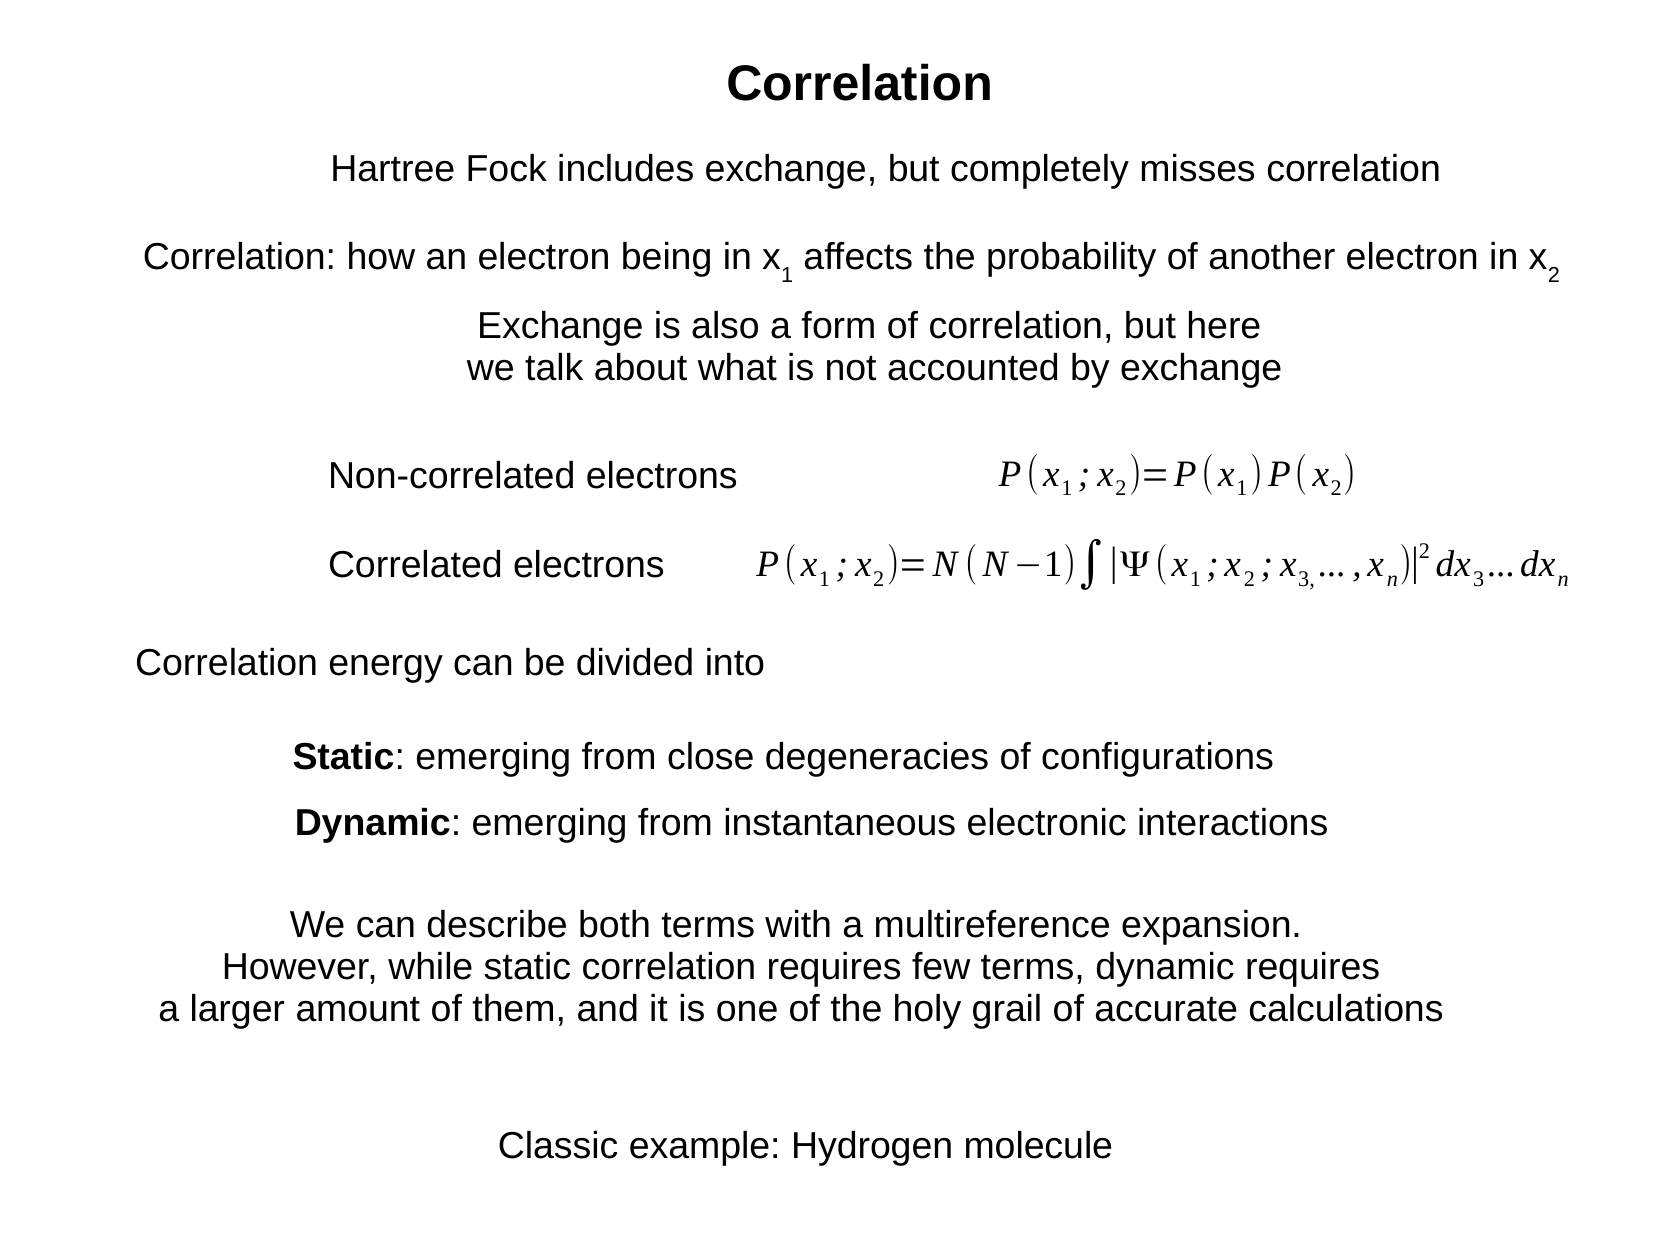

Correlation
Hartree Fock includes exchange, but completely misses correlation
Correlation: how an electron being in x1 affects the probability of another electron in x2
Exchange is also a form of correlation, but here
we talk about what is not accounted by exchange
Non-correlated electrons
Correlated electrons
Correlation energy can be divided into
Static: emerging from close degeneracies of configurations
Dynamic: emerging from instantaneous electronic interactions
We can describe both terms with a multireference expansion.
However, while static correlation requires few terms, dynamic requires
a larger amount of them, and it is one of the holy grail of accurate calculations
Classic example: Hydrogen molecule